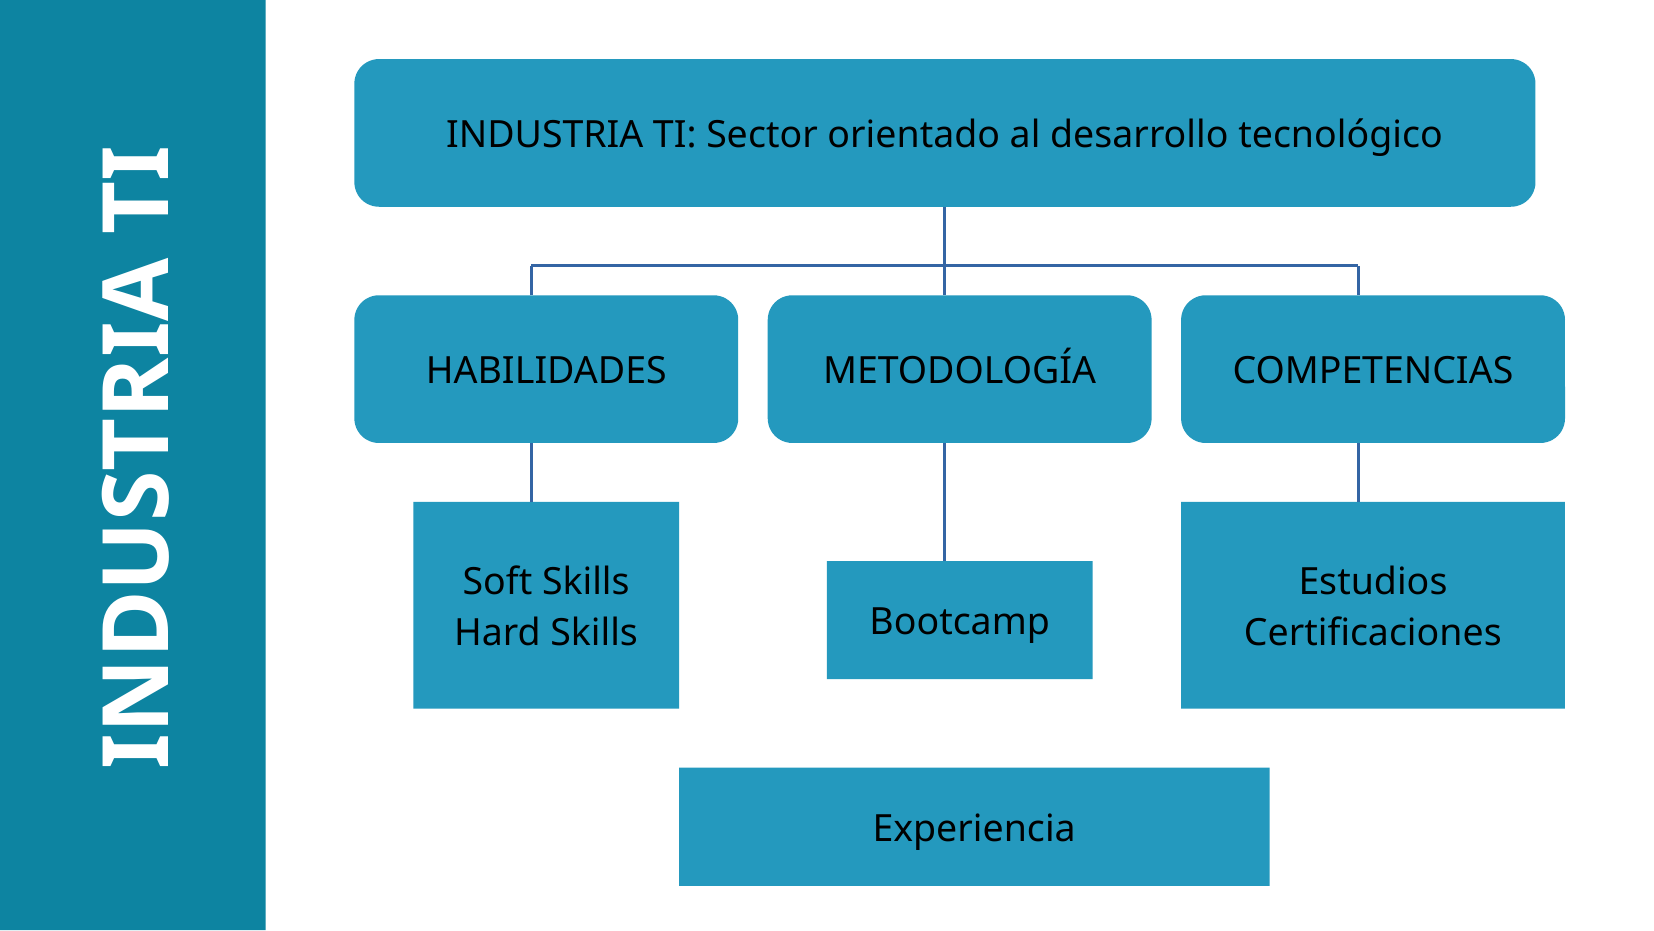

INDUSTRIA TI: Sector orientado al desarrollo tecnológico
HABILIDADES
METODOLOGÍA
COMPETENCIAS
# INDUSTRIA TI
Soft Skills
Hard Skills
Estudios
Certificaciones
Bootcamp
Experiencia